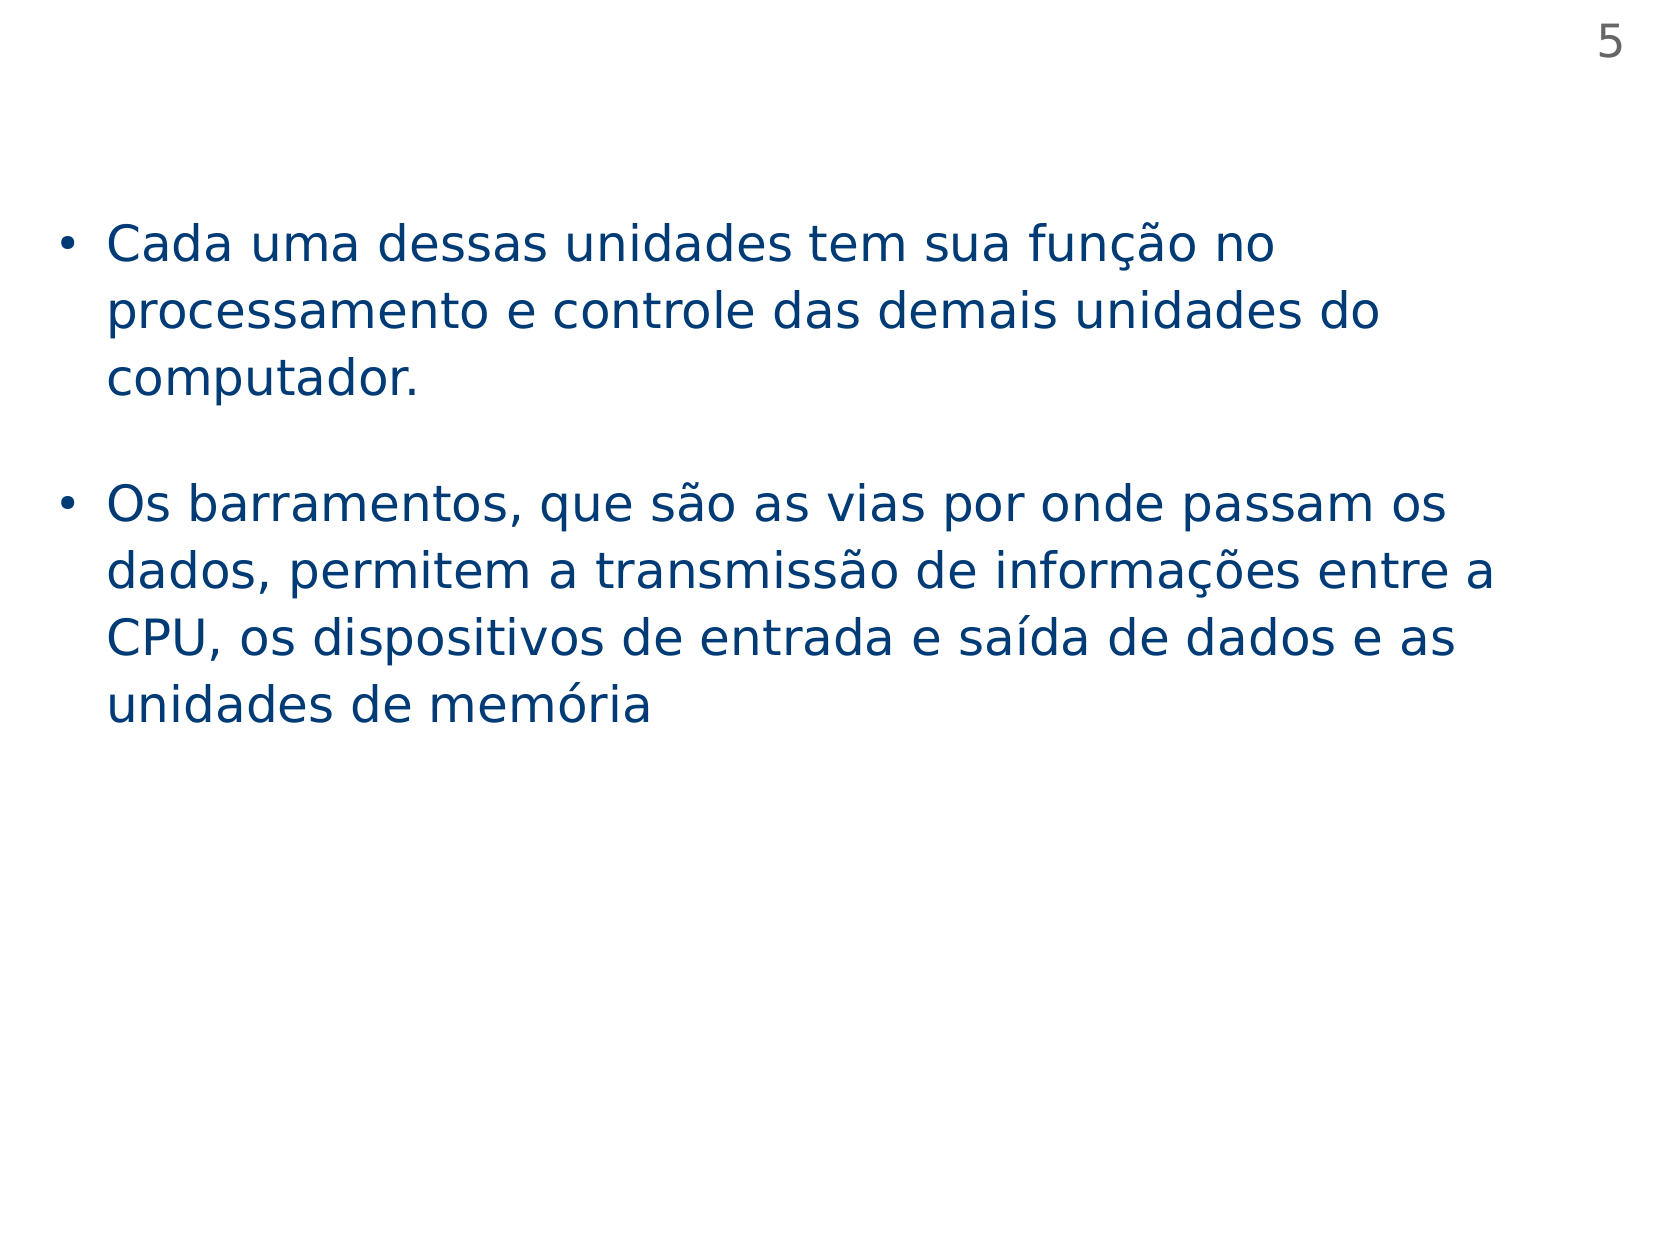

5
#
Cada uma dessas unidades tem sua função no processamento e controle das demais unidades do computador.
Os barramentos, que são as vias por onde passam os dados, permitem a transmissão de informações entre a CPU, os dispositivos de entrada e saída de dados e as unidades de memória